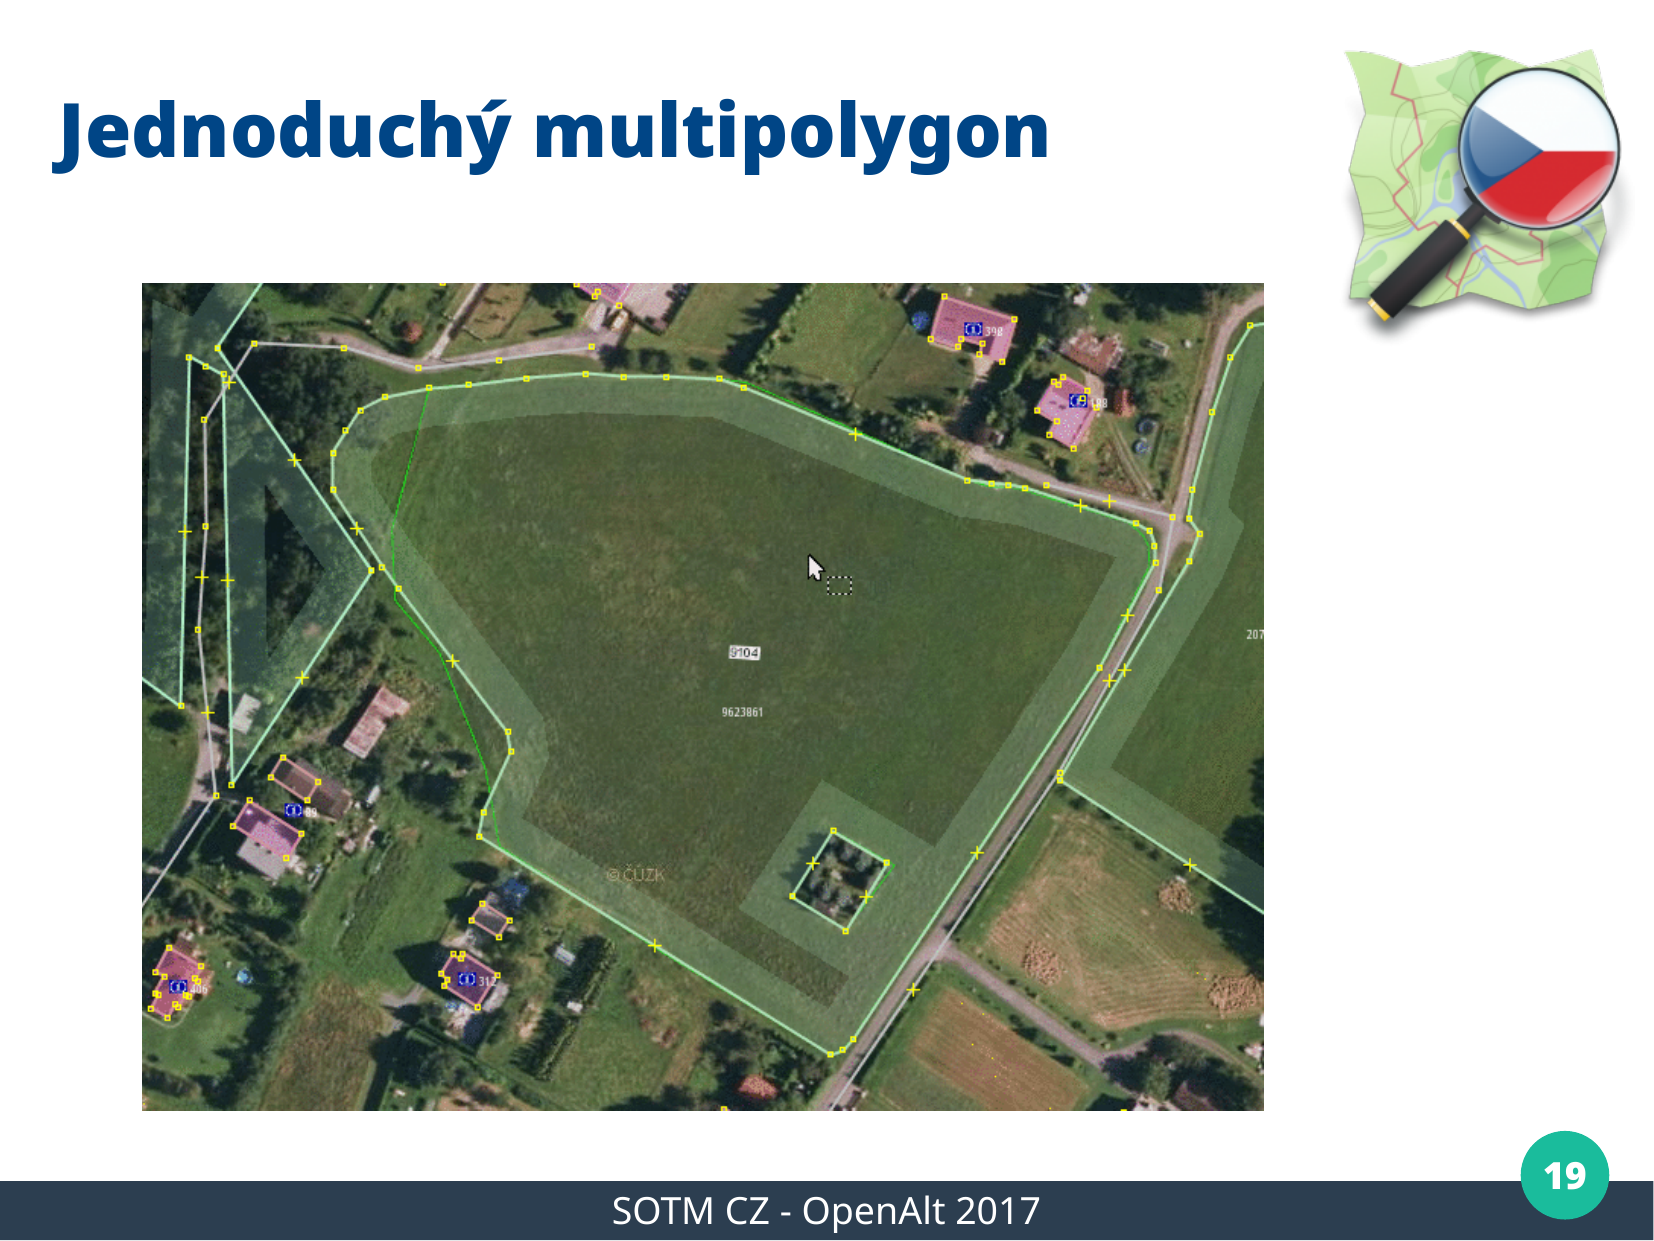

# Jednoduchý multipolygon
19
SOTM CZ - OpenAlt 2017